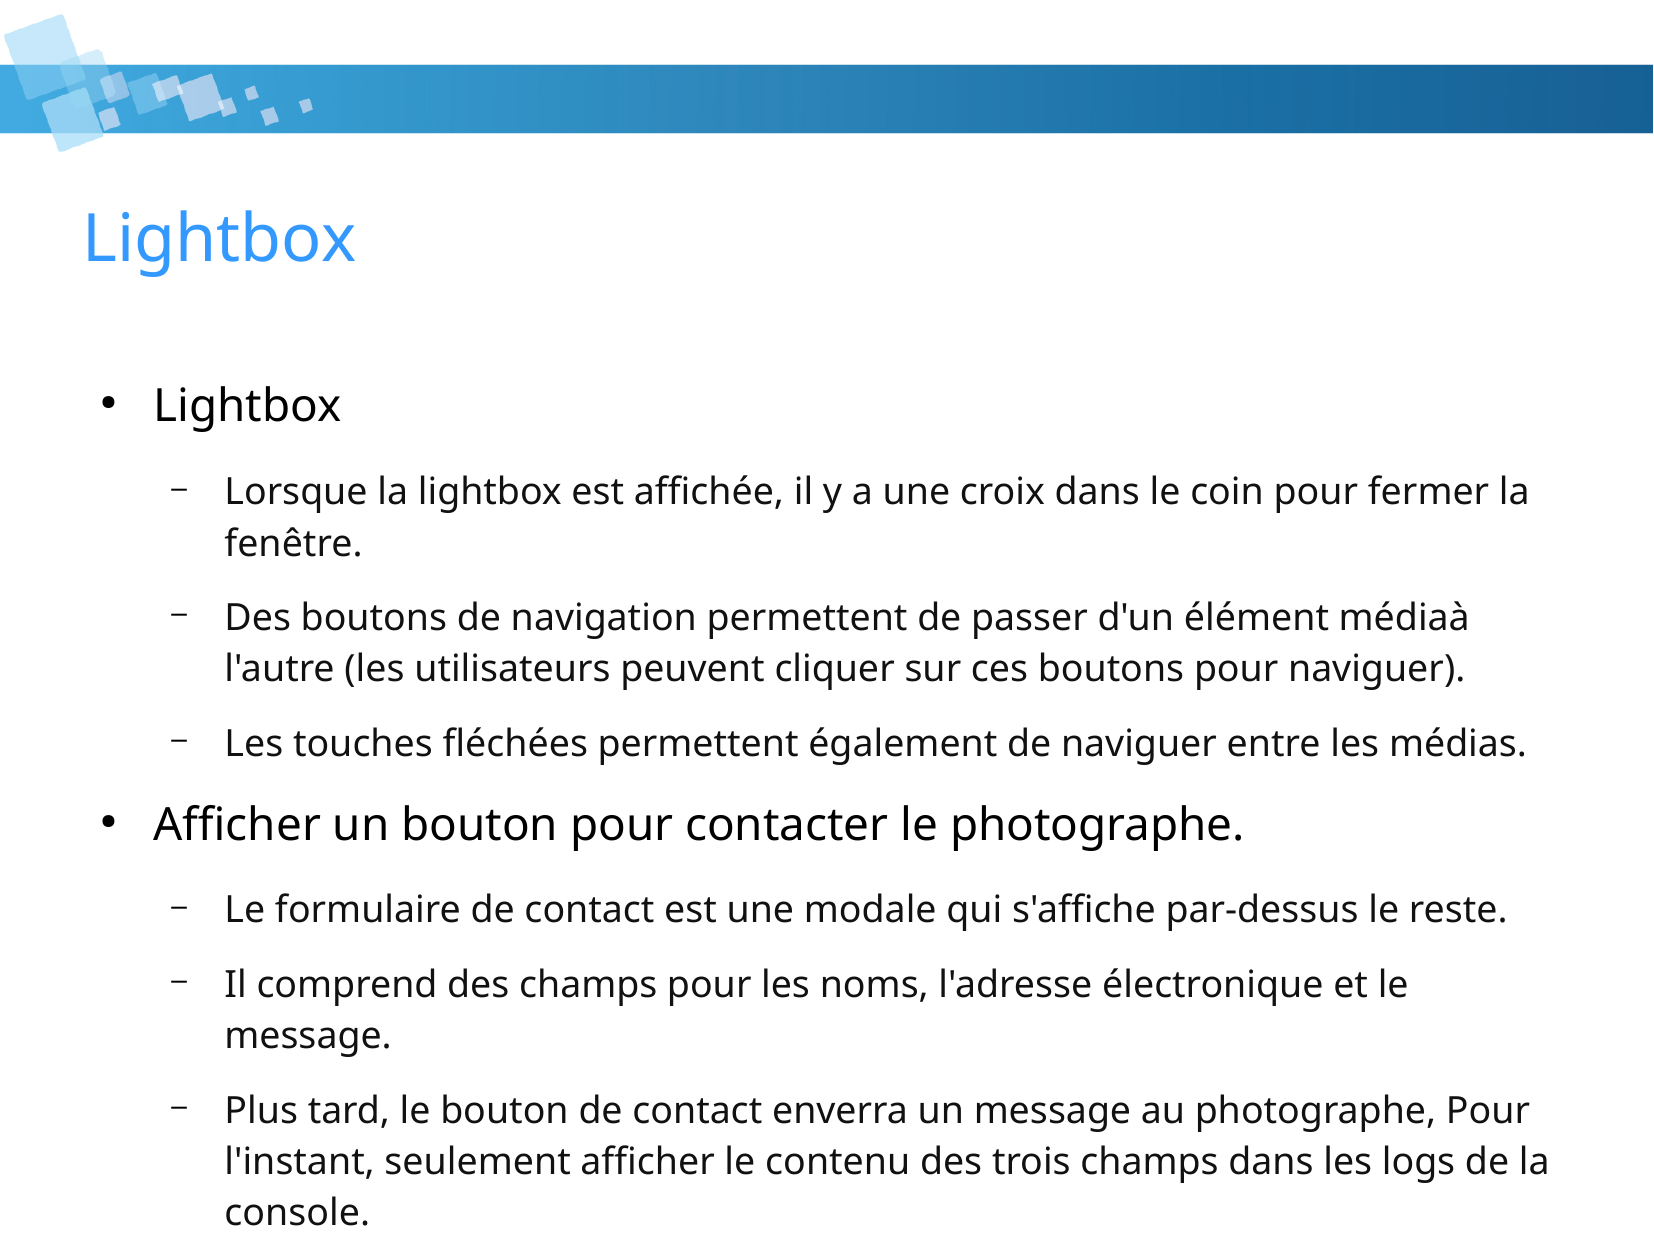

# Lightbox
Lightbox
Lorsque la lightbox est affichée, il y a une croix dans le coin pour fermer la fenêtre.
Des boutons de navigation permettent de passer d'un élément médiaà l'autre (les utilisateurs peuvent cliquer sur ces boutons pour naviguer).
Les touches fléchées permettent également de naviguer entre les médias.
Afficher un bouton pour contacter le photographe.
Le formulaire de contact est une modale qui s'affiche par-dessus le reste.
Il comprend des champs pour les noms, l'adresse électronique et le message.
Plus tard, le bouton de contact enverra un message au photographe, Pour l'instant, seulement afficher le contenu des trois champs dans les logs de la console.